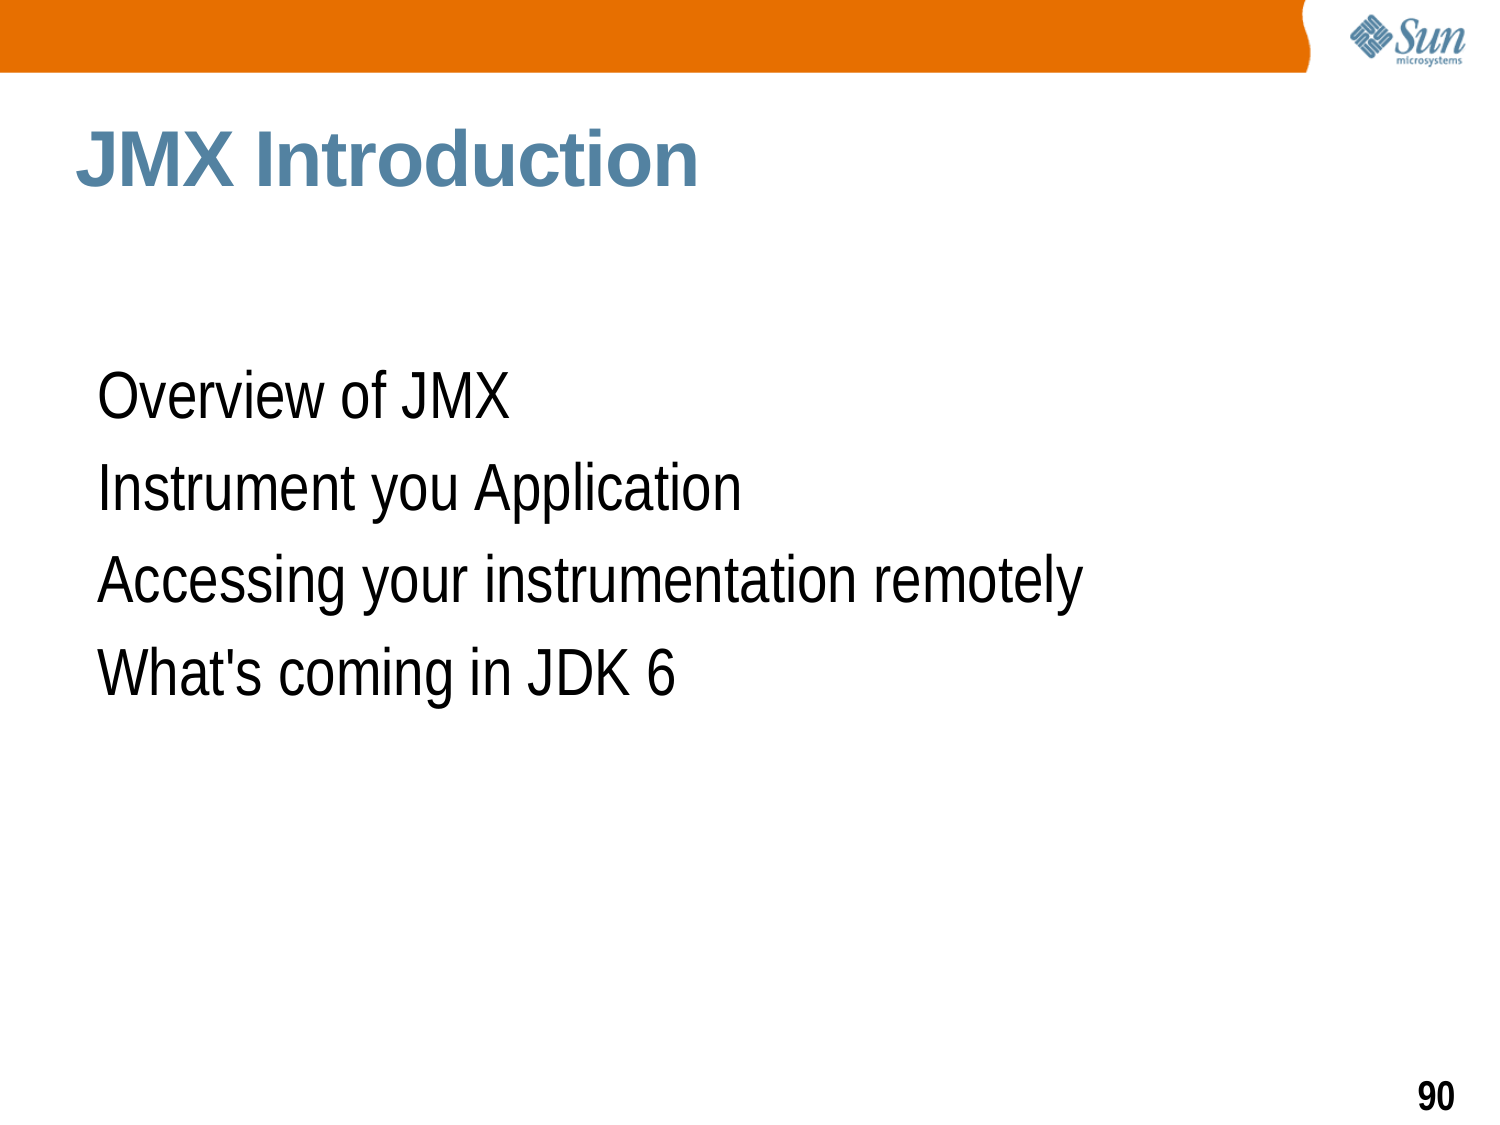

# JMX Introduction
Overview of JMX
Instrument you Application
Accessing your instrumentation remotely
What's coming in JDK 6